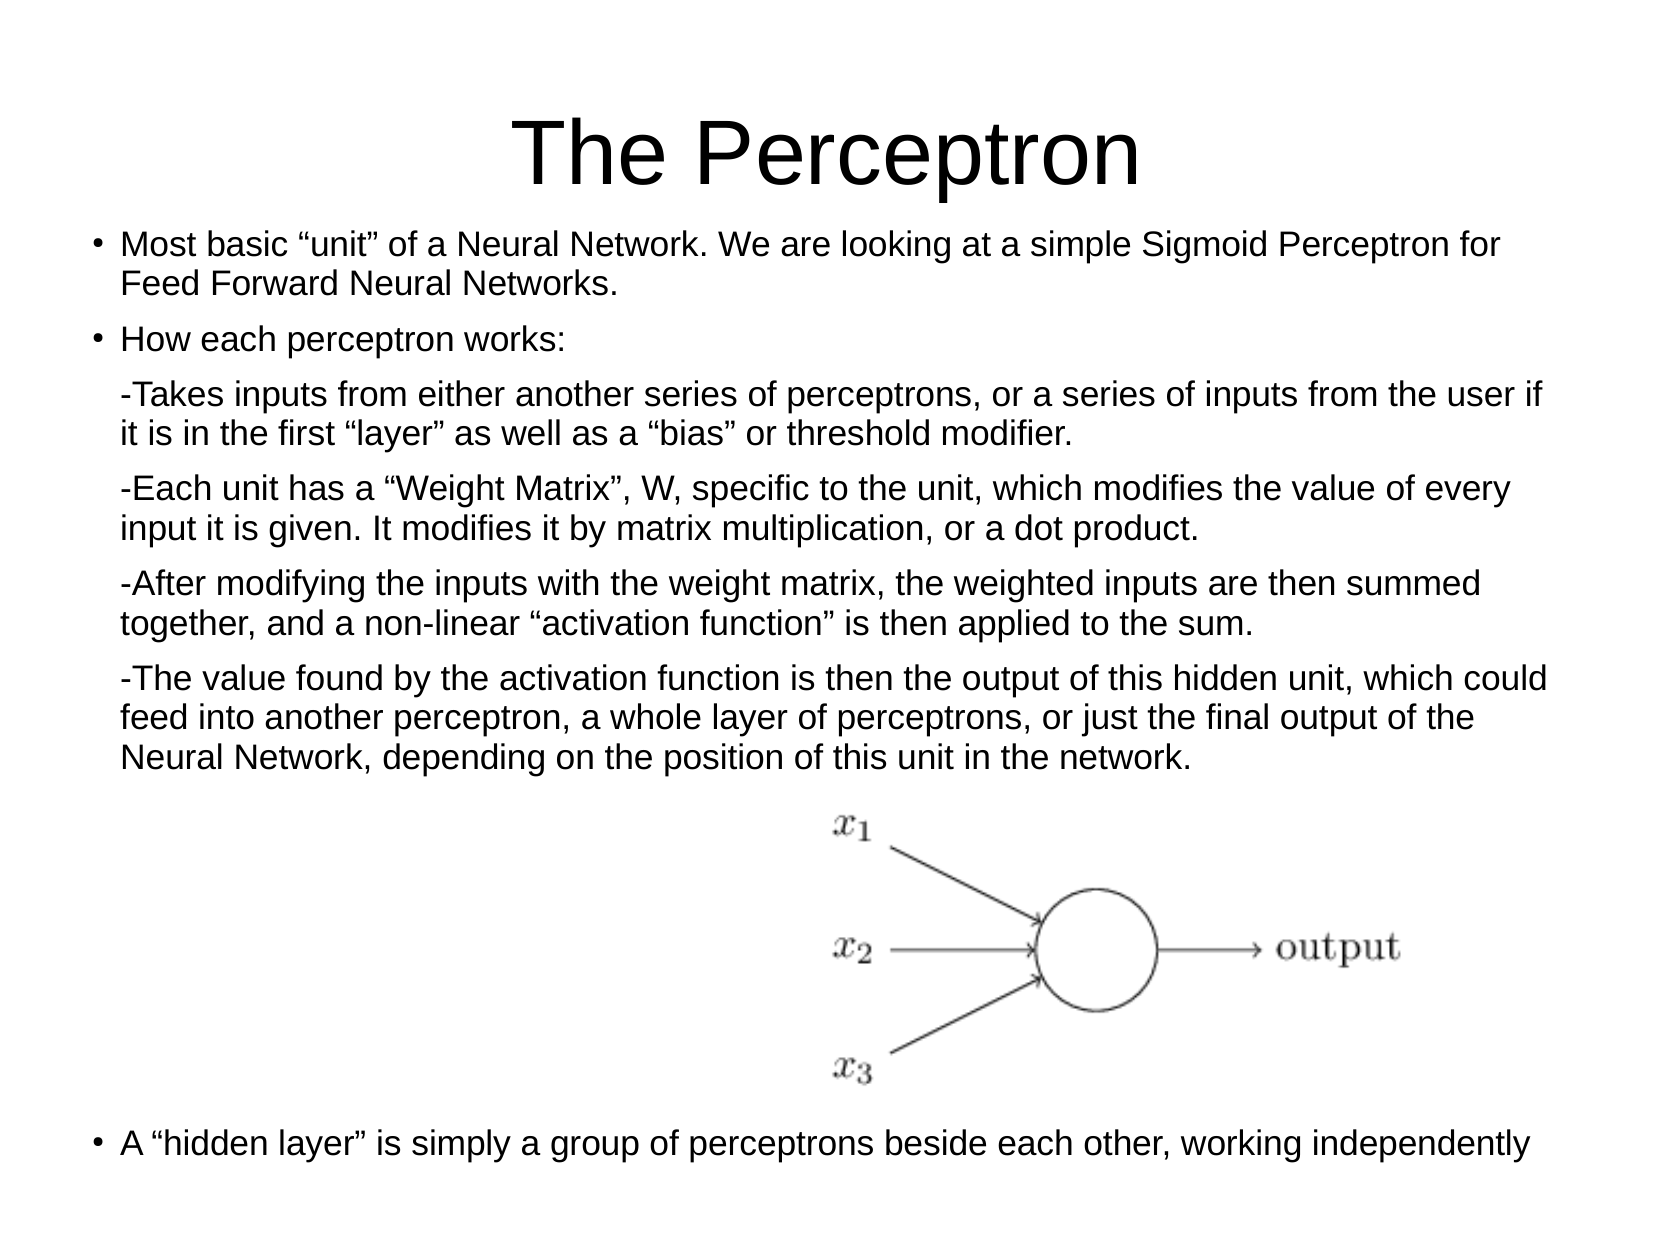

# The Perceptron
Most basic “unit” of a Neural Network. We are looking at a simple Sigmoid Perceptron for Feed Forward Neural Networks.
How each perceptron works:
-Takes inputs from either another series of perceptrons, or a series of inputs from the user if it is in the first “layer” as well as a “bias” or threshold modifier.
-Each unit has a “Weight Matrix”, W, specific to the unit, which modifies the value of every input it is given. It modifies it by matrix multiplication, or a dot product.
-After modifying the inputs with the weight matrix, the weighted inputs are then summed together, and a non-linear “activation function” is then applied to the sum.
-The value found by the activation function is then the output of this hidden unit, which could feed into another perceptron, a whole layer of perceptrons, or just the final output of the Neural Network, depending on the position of this unit in the network.
A “hidden layer” is simply a group of perceptrons beside each other, working independently